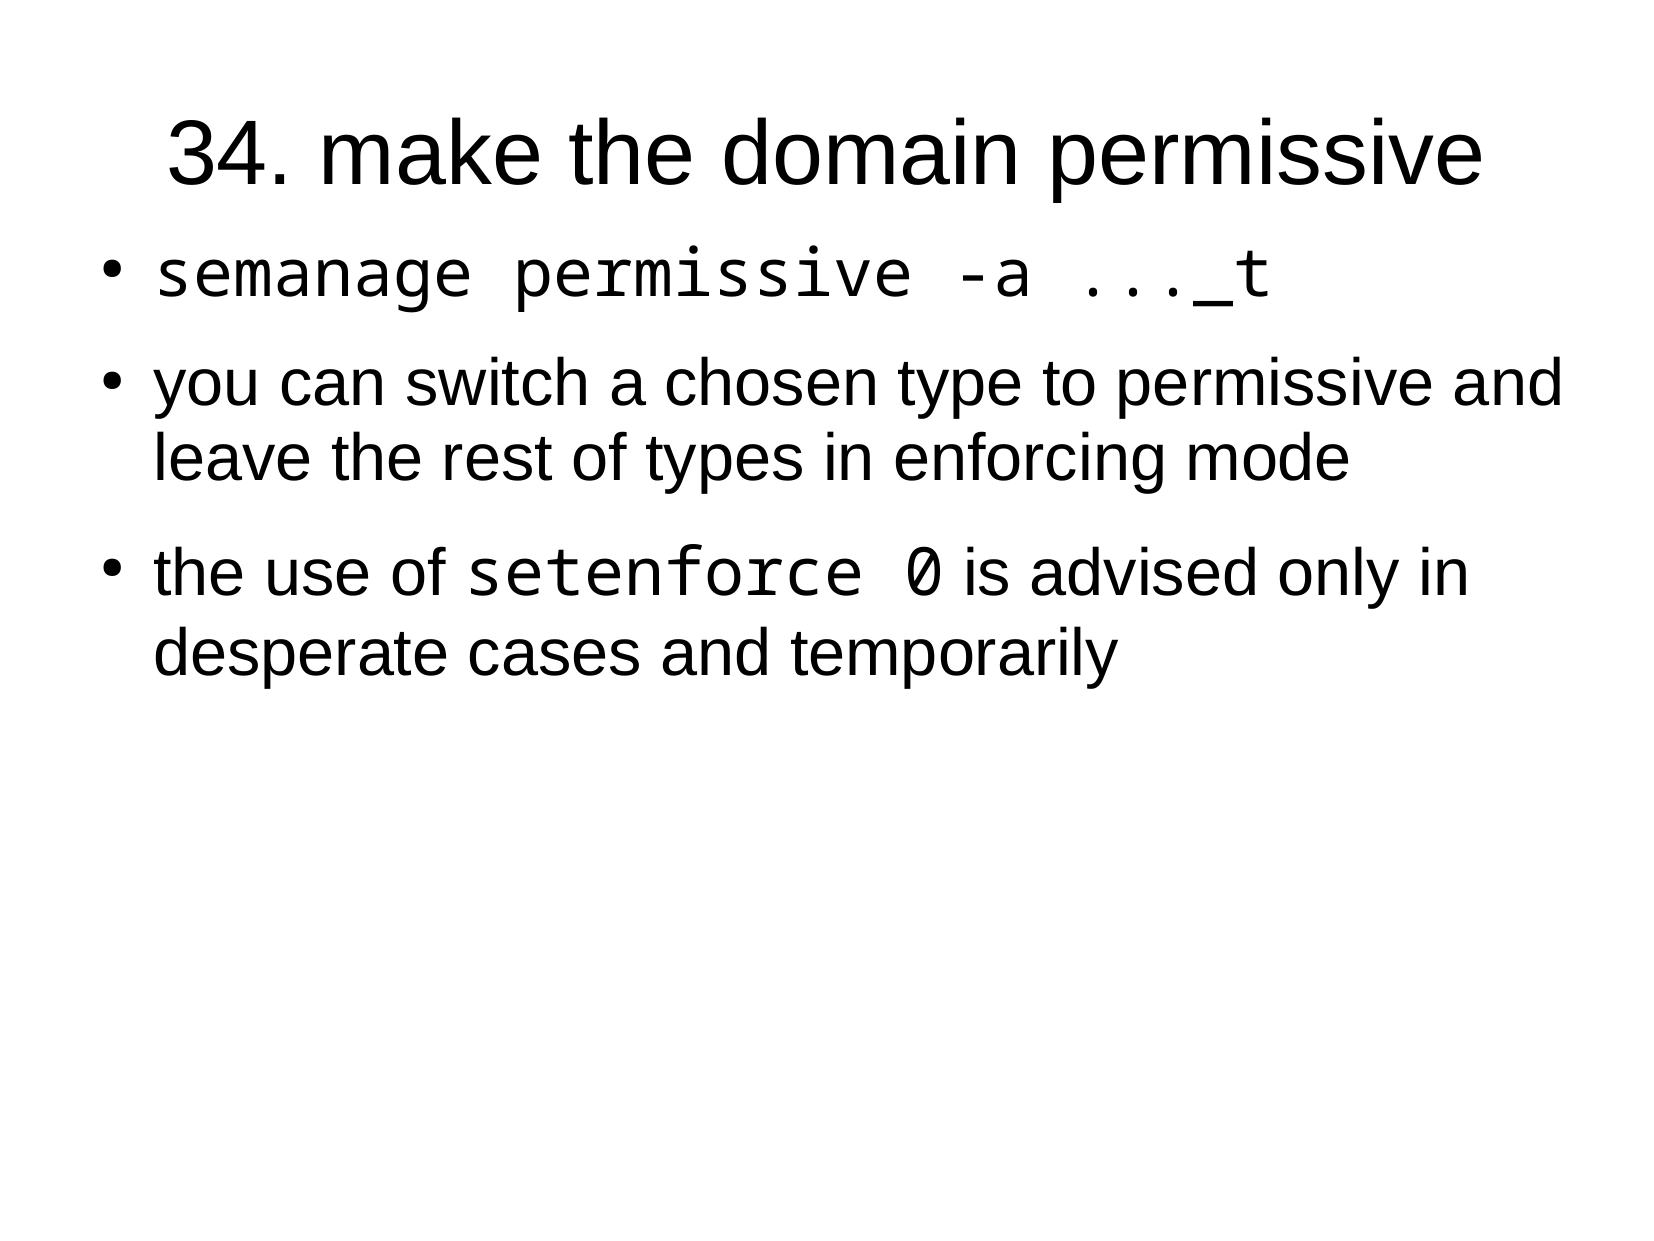

# 34. make the domain permissive
semanage permissive -a ..._t
you can switch a chosen type to permissive and leave the rest of types in enforcing mode
the use of setenforce 0 is advised only in desperate cases and temporarily